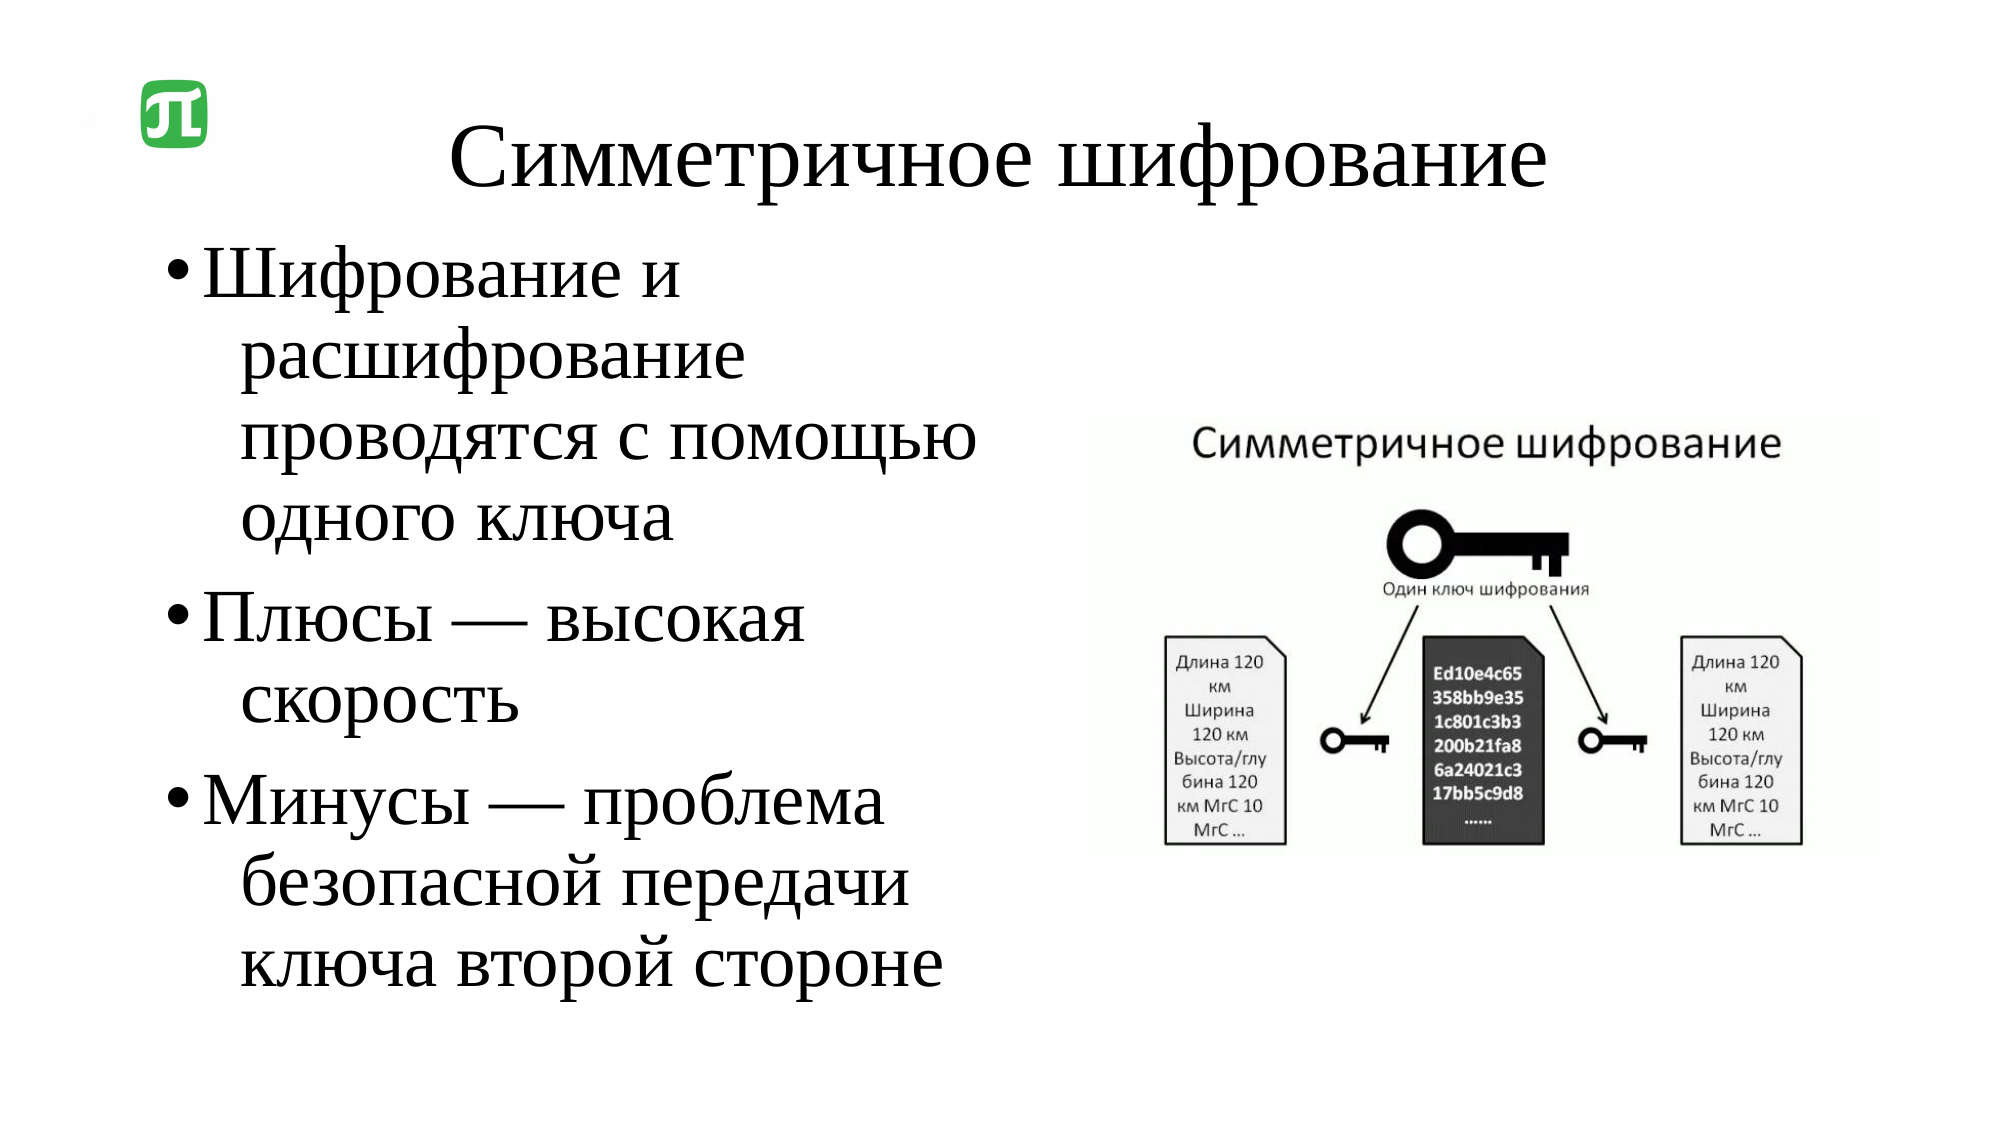

# Симметричное шифрование
Шифрование и расшифрование проводятся с помощью одного ключа
Плюсы — высокая скорость
Минусы — проблема безопасной передачи ключа второй стороне